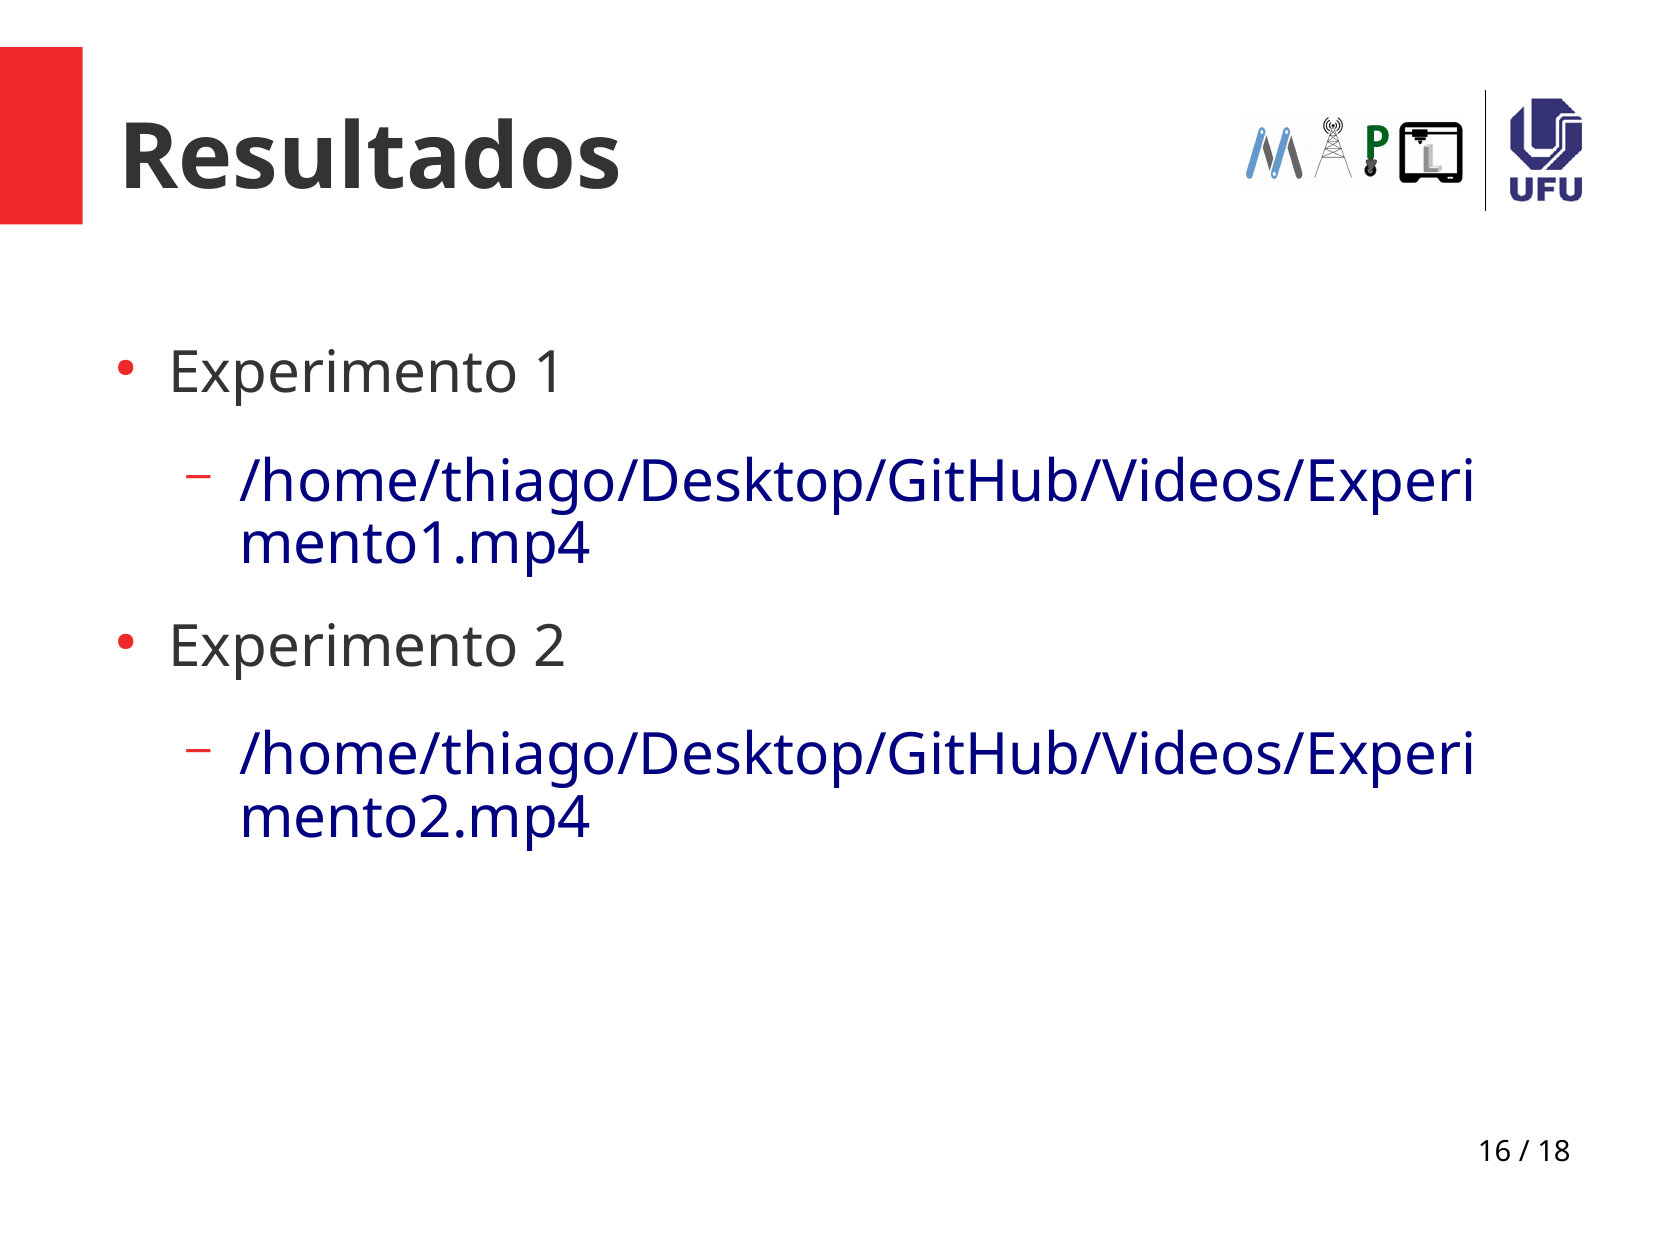

# Resultados
Experimento 1
/home/thiago/Desktop/GitHub/Videos/Experimento1.mp4
Experimento 2
/home/thiago/Desktop/GitHub/Videos/Experimento2.mp4
16